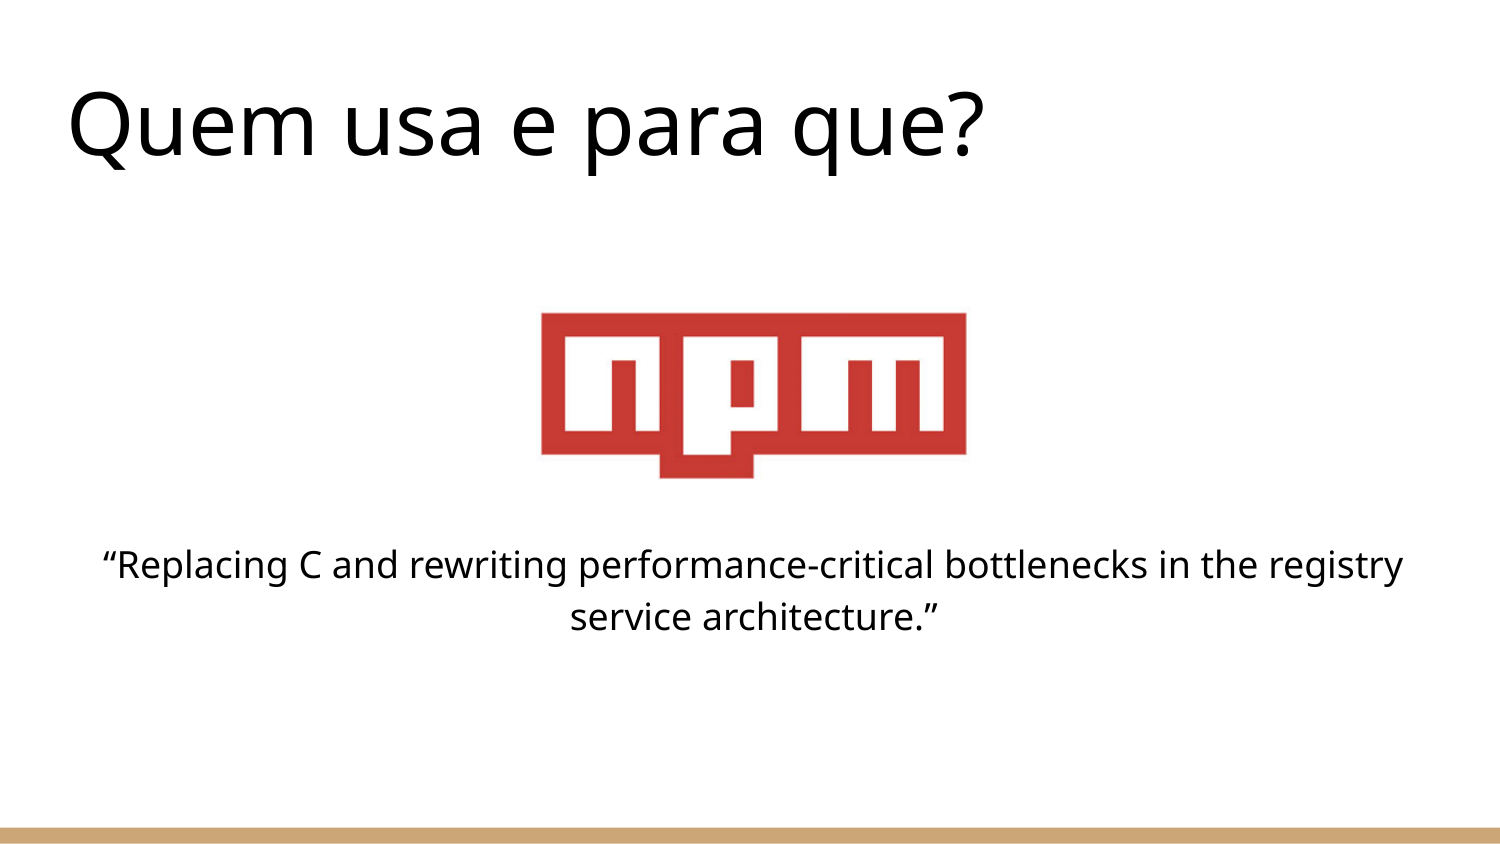

# Quem usa e para que?
“Replacing C and rewriting performance-critical bottlenecks in the registry service architecture.”